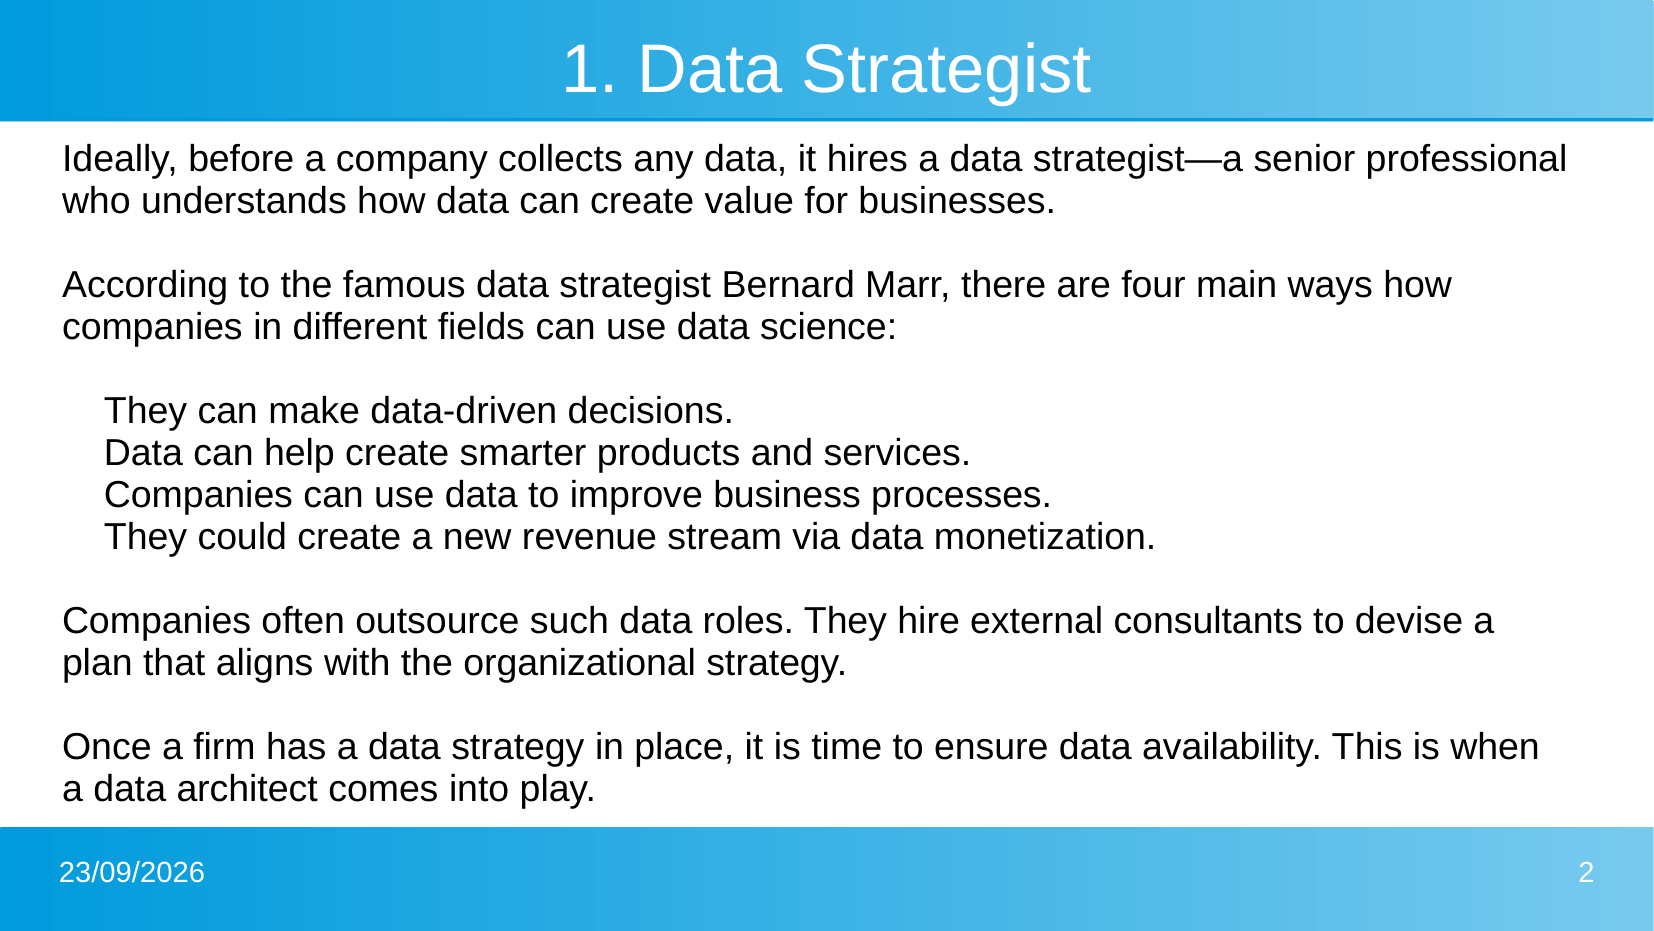

# 1. Data Strategist
Ideally, before a company collects any data, it hires a data strategist—a senior professional who understands how data can create value for businesses.
According to the famous data strategist Bernard Marr, there are four main ways how companies in different fields can use data science:
 They can make data-driven decisions.
 Data can help create smarter products and services.
 Companies can use data to improve business processes.
 They could create a new revenue stream via data monetization.
Companies often outsource such data roles. They hire external consultants to devise a plan that aligns with the organizational strategy.
Once a firm has a data strategy in place, it is time to ensure data availability. This is when a data architect comes into play.
2